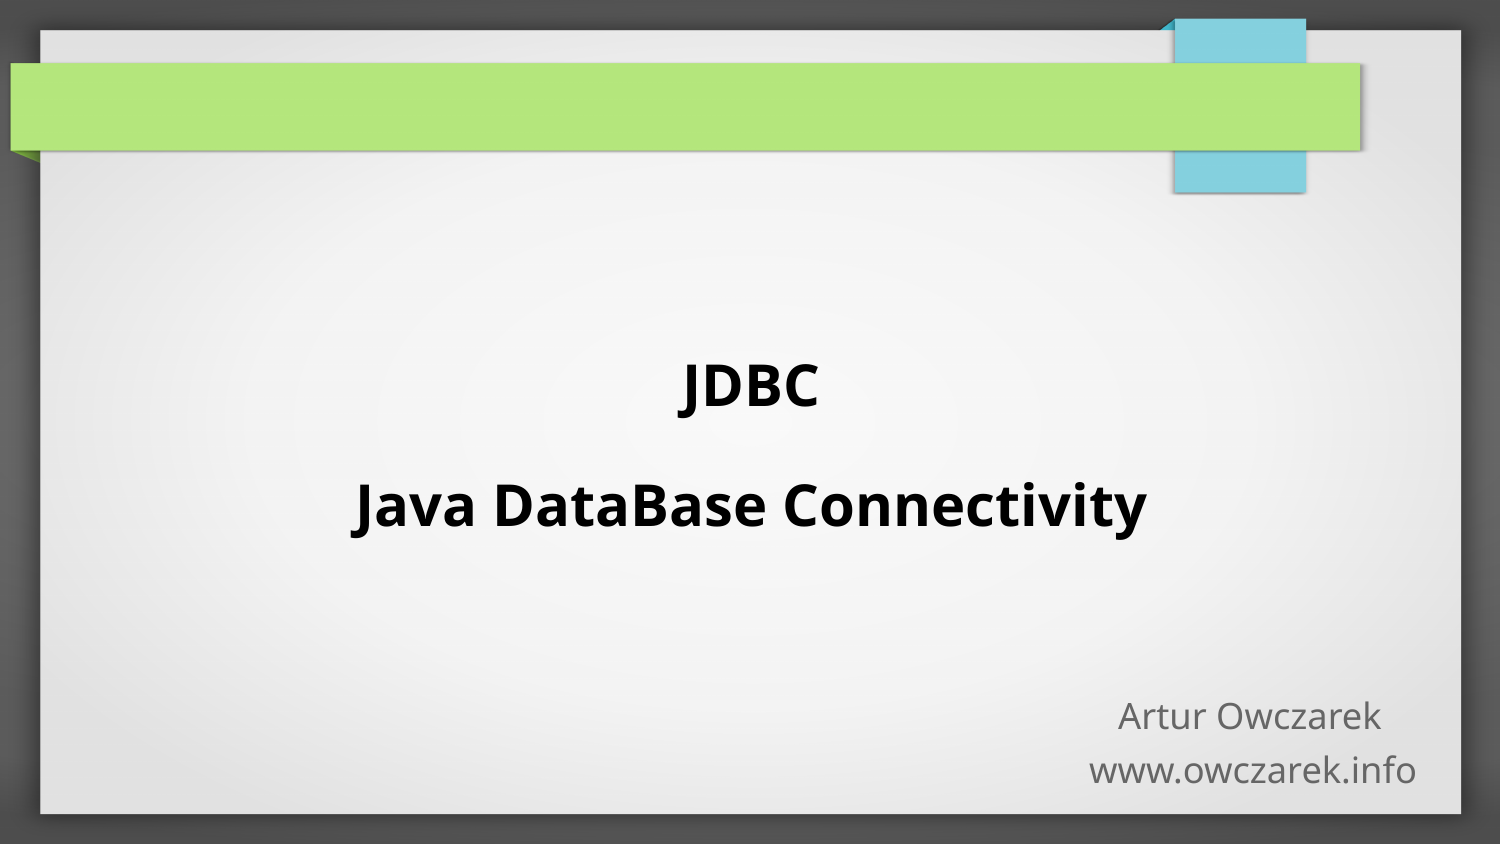

# JDBC Java DataBase Connectivity
Artur Owczarek
www.owczarek.info